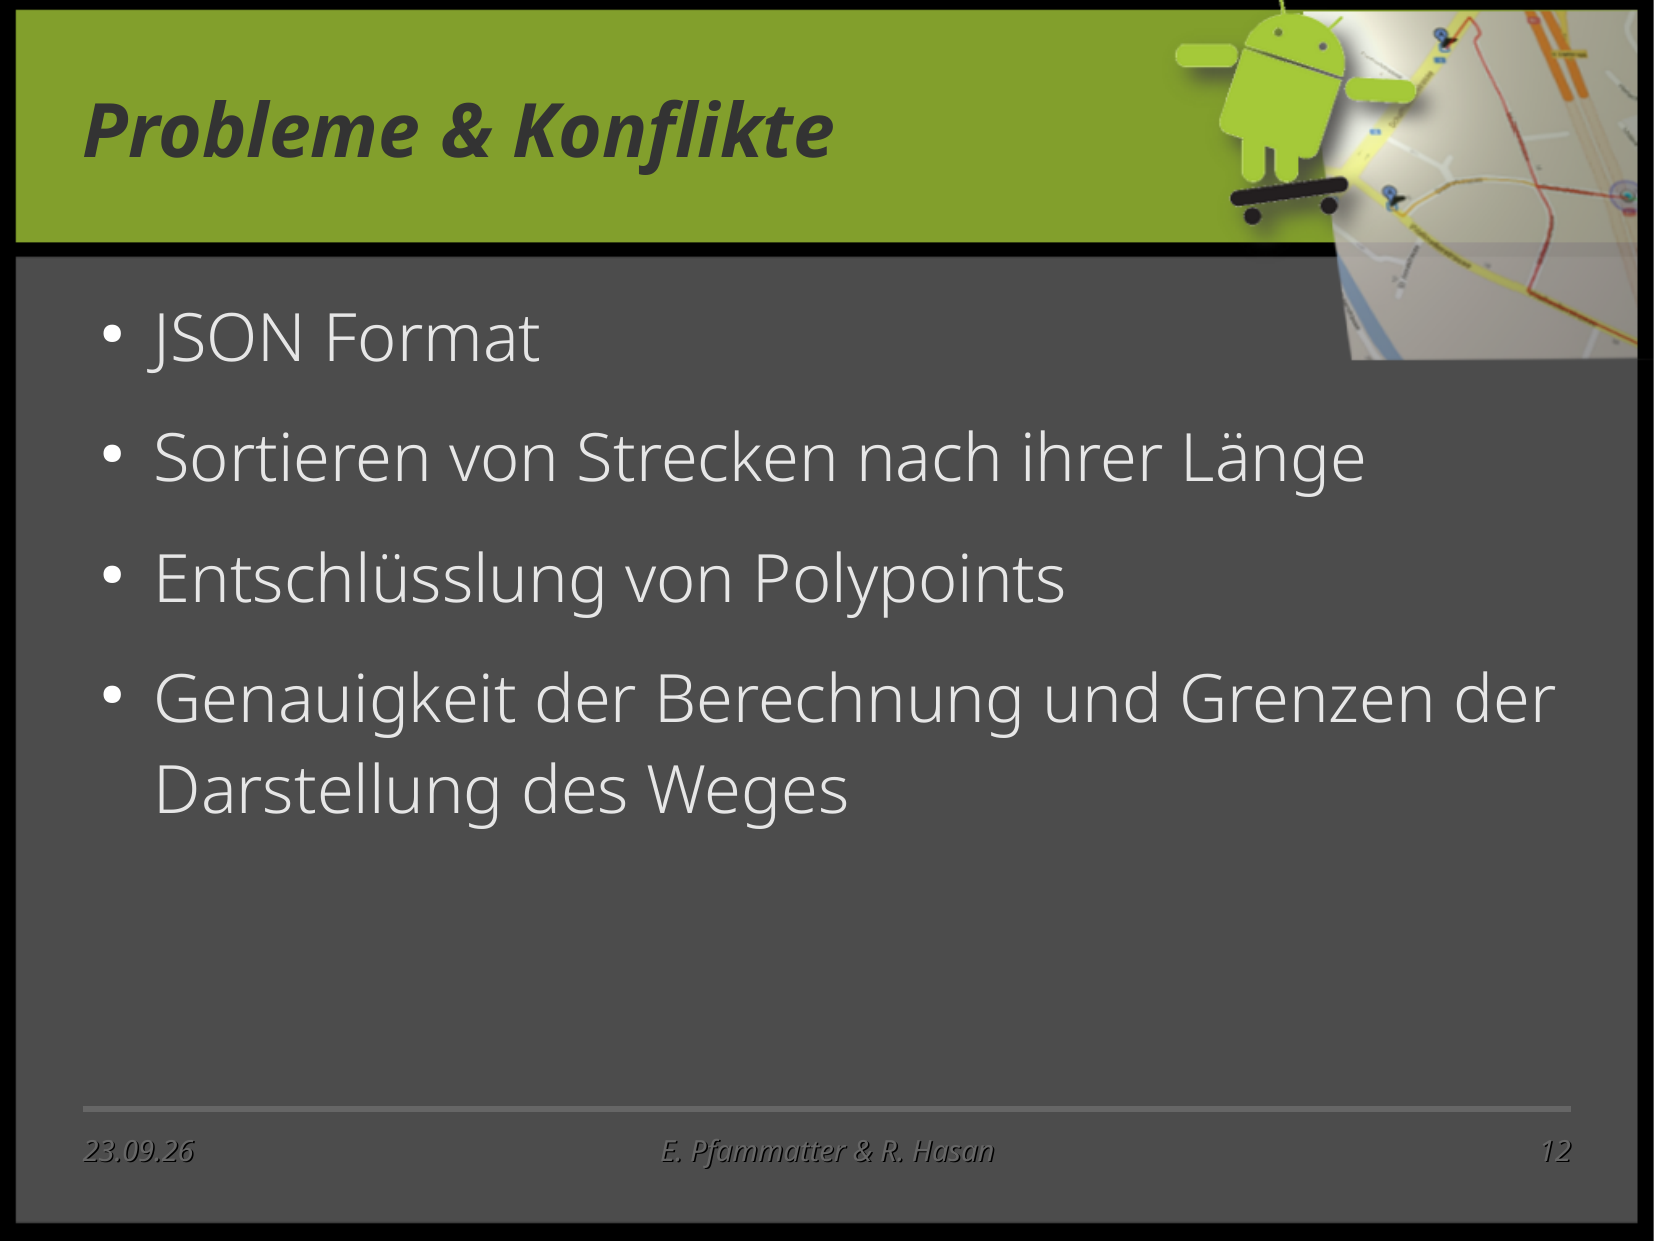

# Probleme & Konflikte
JSON Format
Sortieren von Strecken nach ihrer Länge
Entschlüsslung von Polypoints
Genauigkeit der Berechnung und Grenzen der Darstellung des Weges
E. Pfammatter & R. Hasan
12